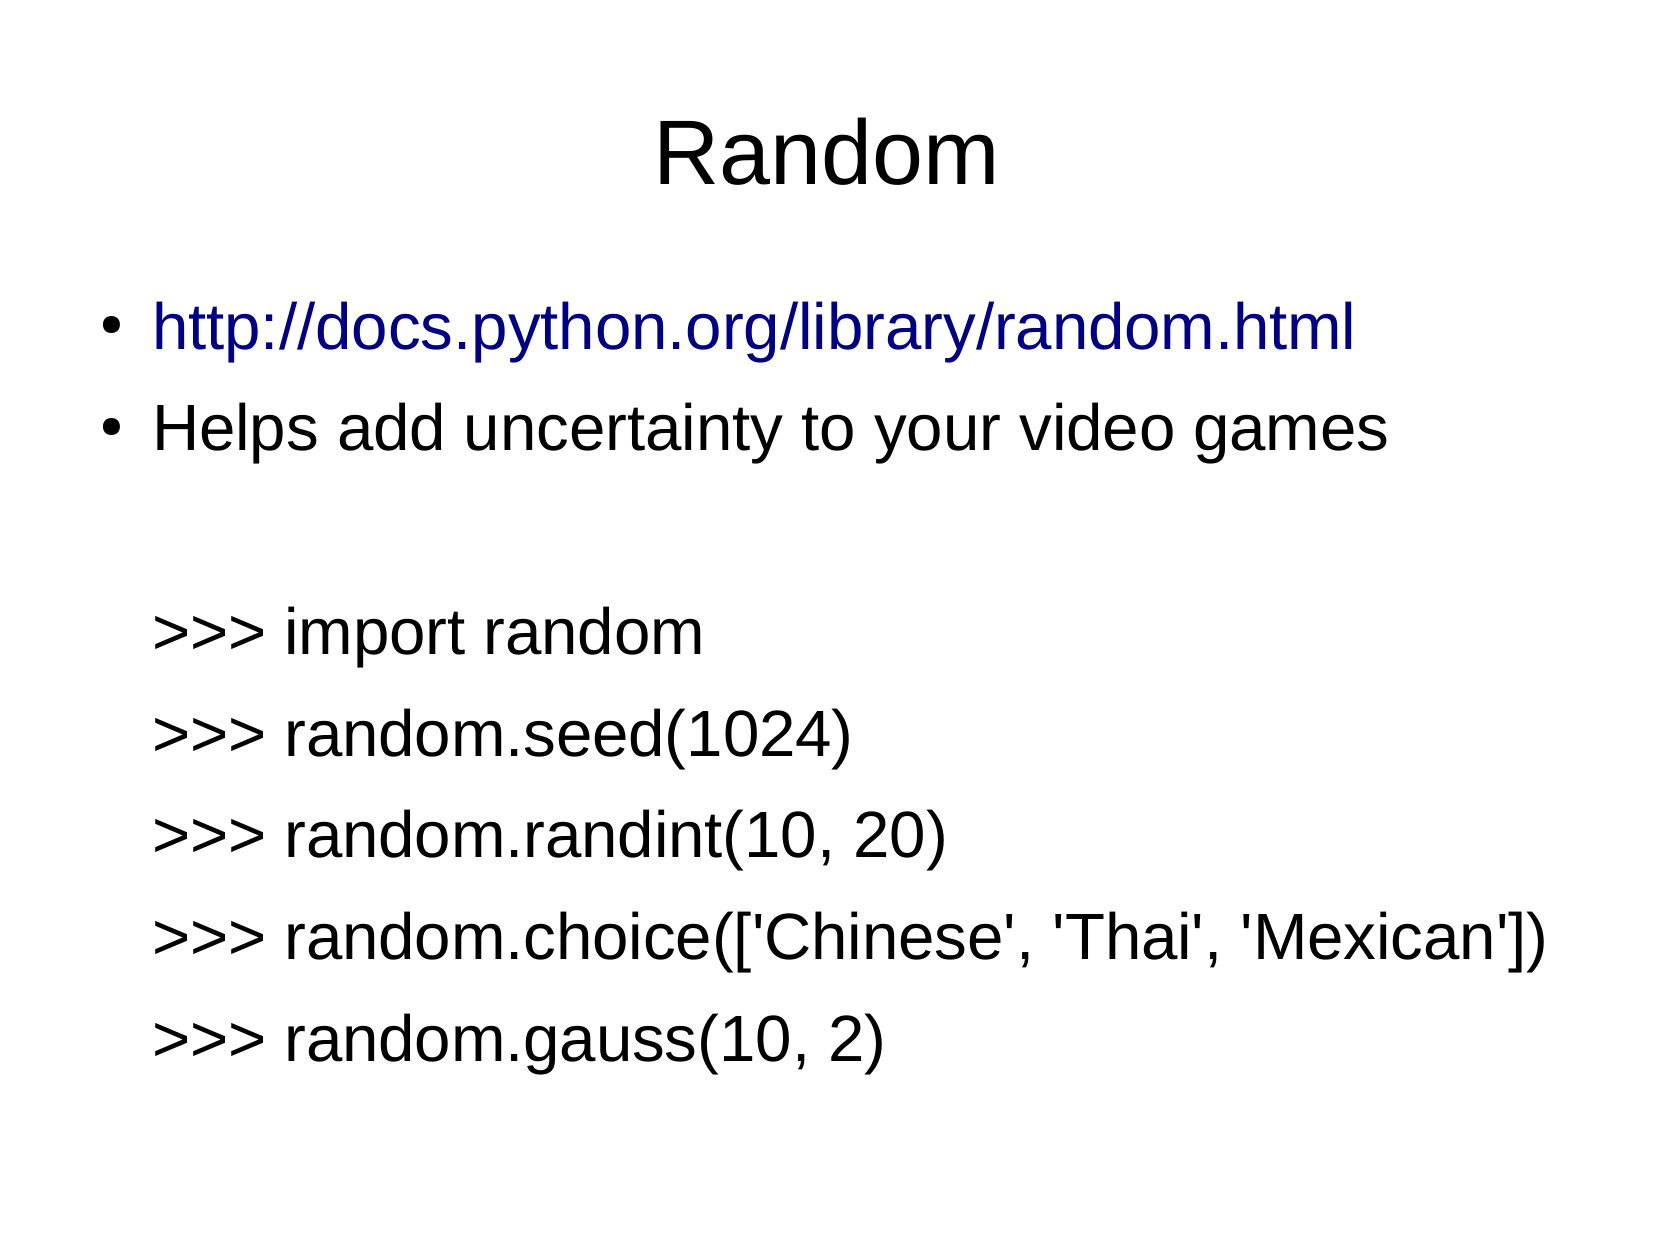

# Random
http://docs.python.org/library/random.html
Helps add uncertainty to your video games
>>> import random
>>> random.seed(1024)
>>> random.randint(10, 20)
>>> random.choice(['Chinese', 'Thai', 'Mexican'])
>>> random.gauss(10, 2)